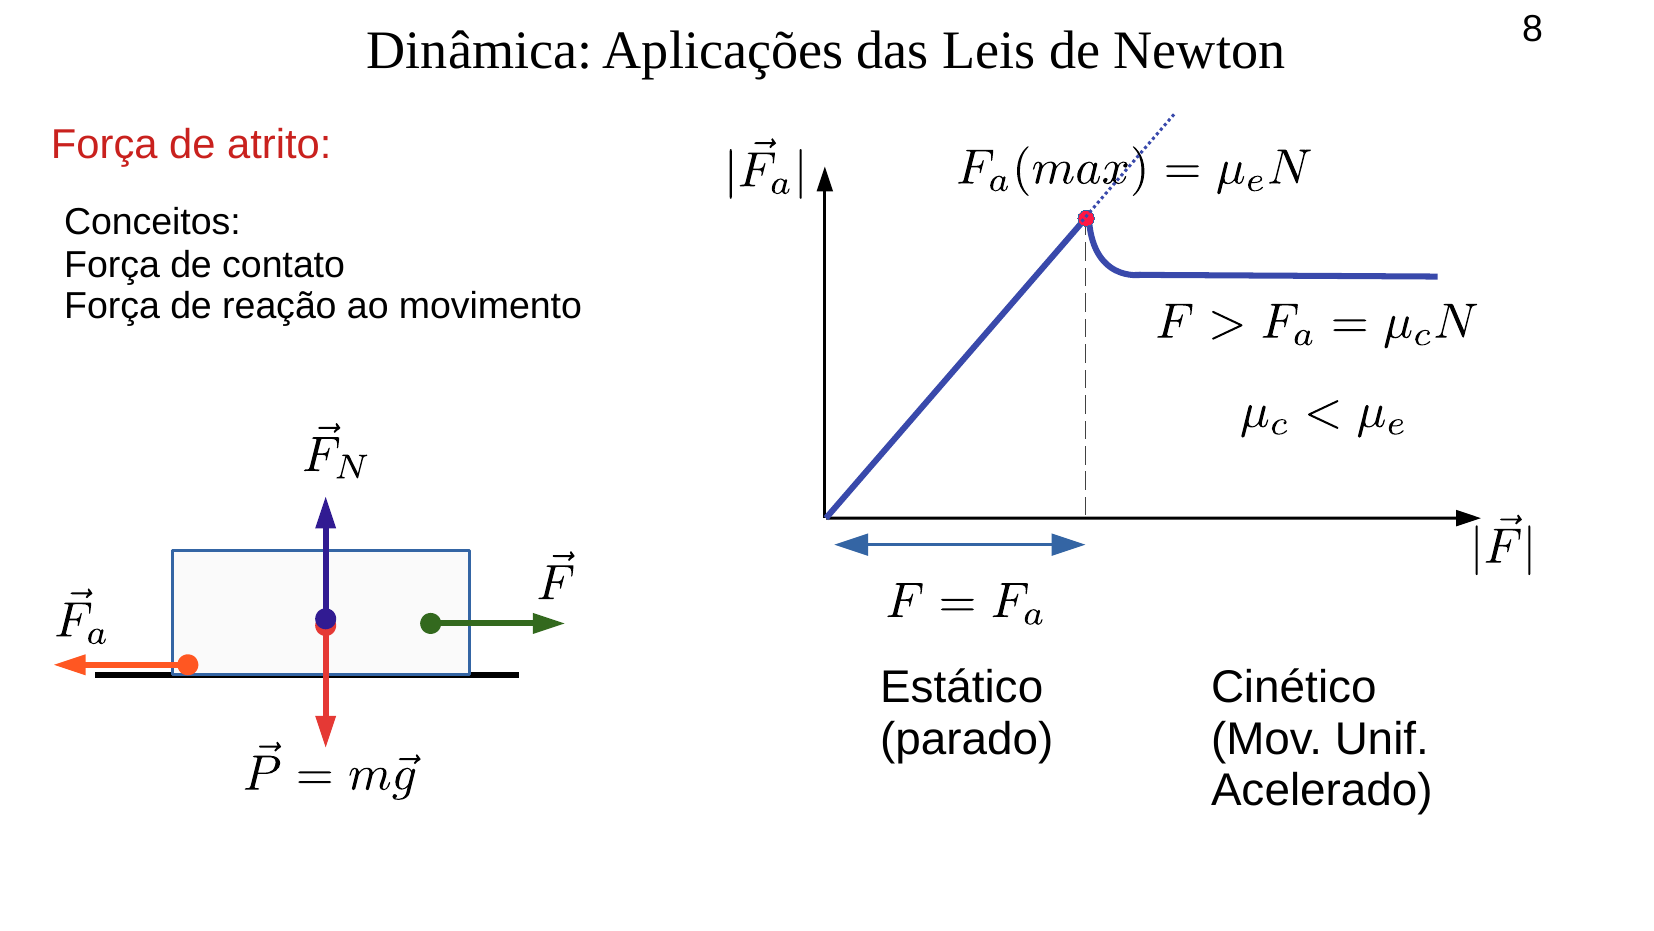

Dinâmica: Aplicações das Leis de Newton
Força de atrito:
Conceitos:
Força de contato
Força de reação ao movimento
Estático
(parado)
Cinético
(Mov. Unif.
Acelerado)